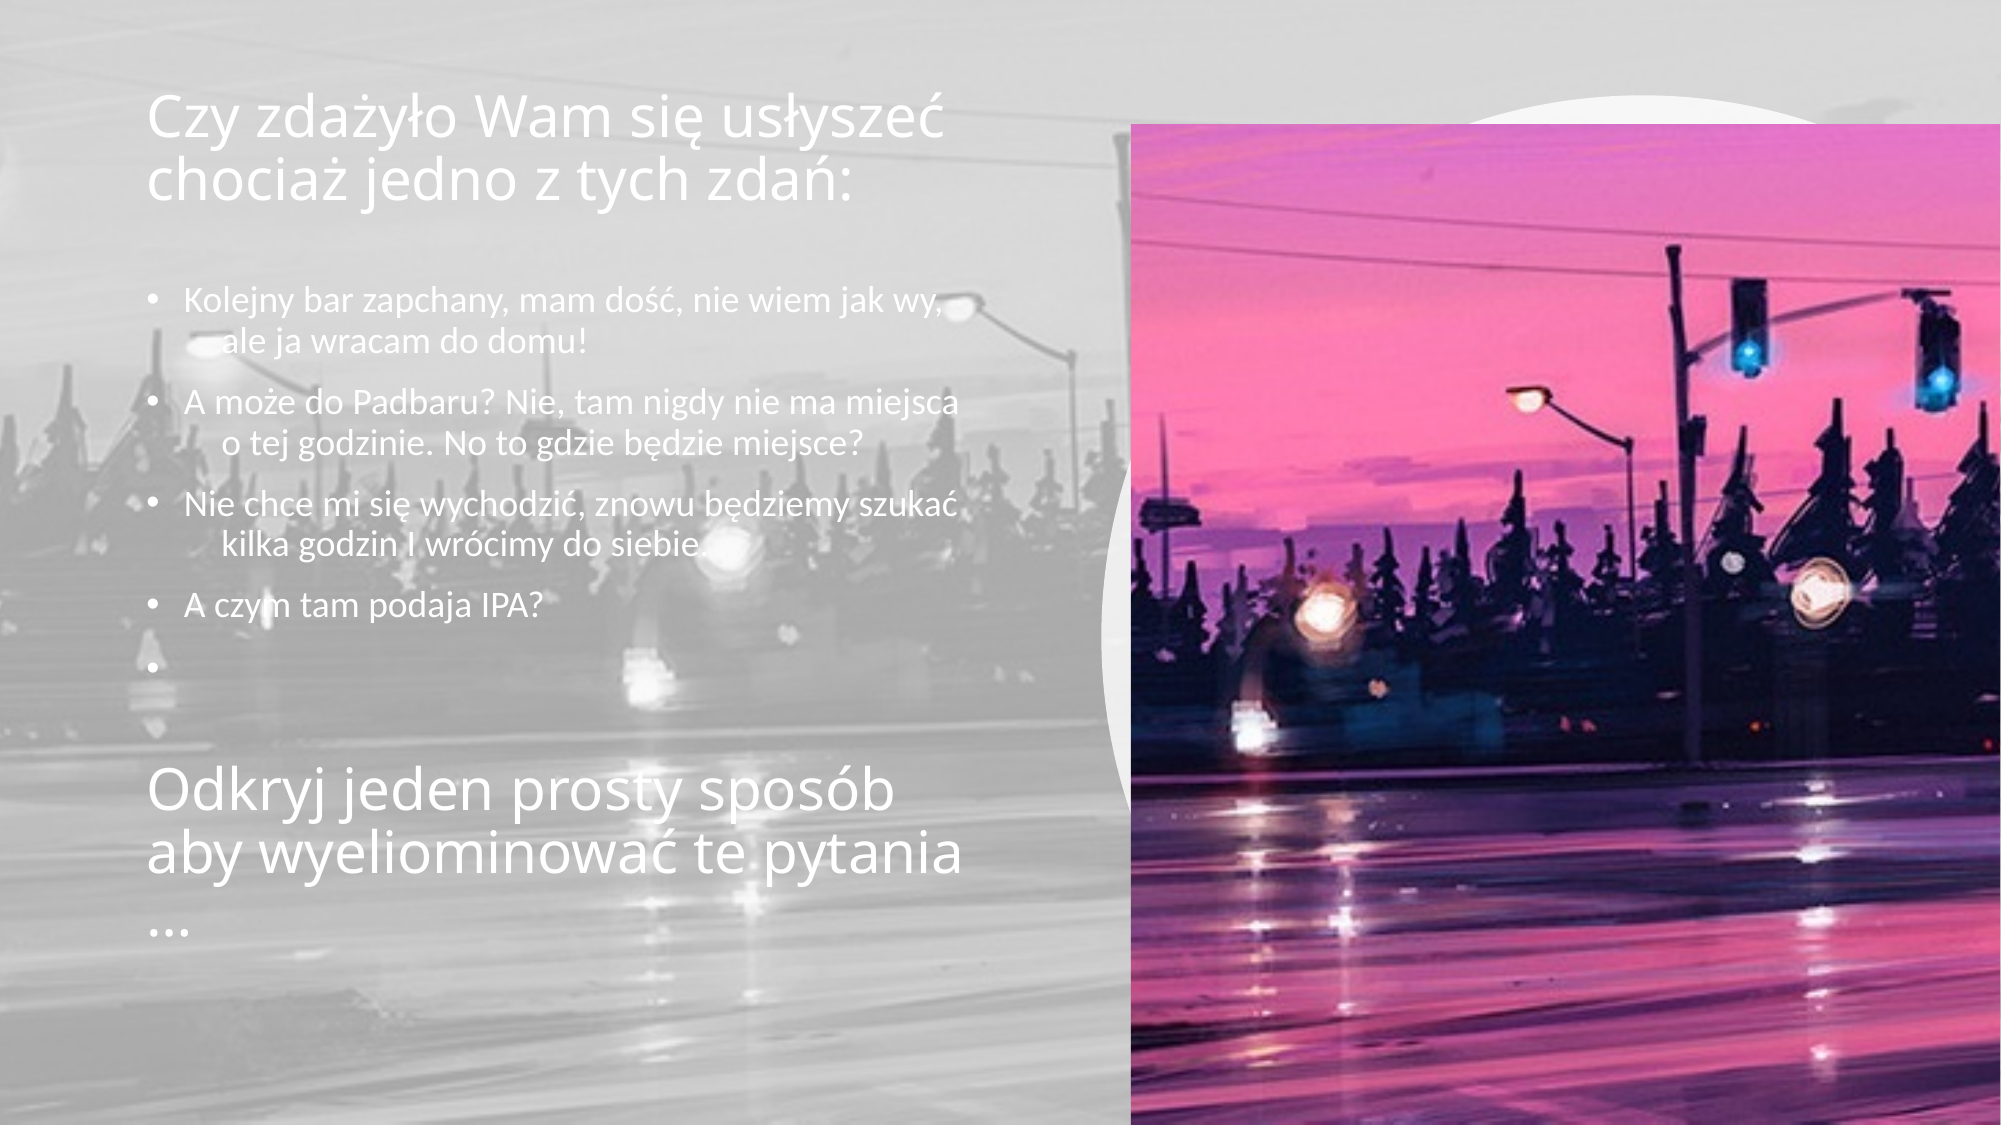

# Czy zdażyło Wam się usłyszeć chociaż jedno z tych zdań:
Kolejny bar zapchany, mam dość, nie wiem jak wy, ale ja wracam do domu!
A może do Padbaru? Nie, tam nigdy nie ma miejsca o tej godzinie. No to gdzie będzie miejsce?
Nie chce mi się wychodzić, znowu będziemy szukać kilka godzin I wrócimy do siebie.
A czym tam podaja IPA?
Odkryj jeden prosty sposób aby wyeliominować te pytania …